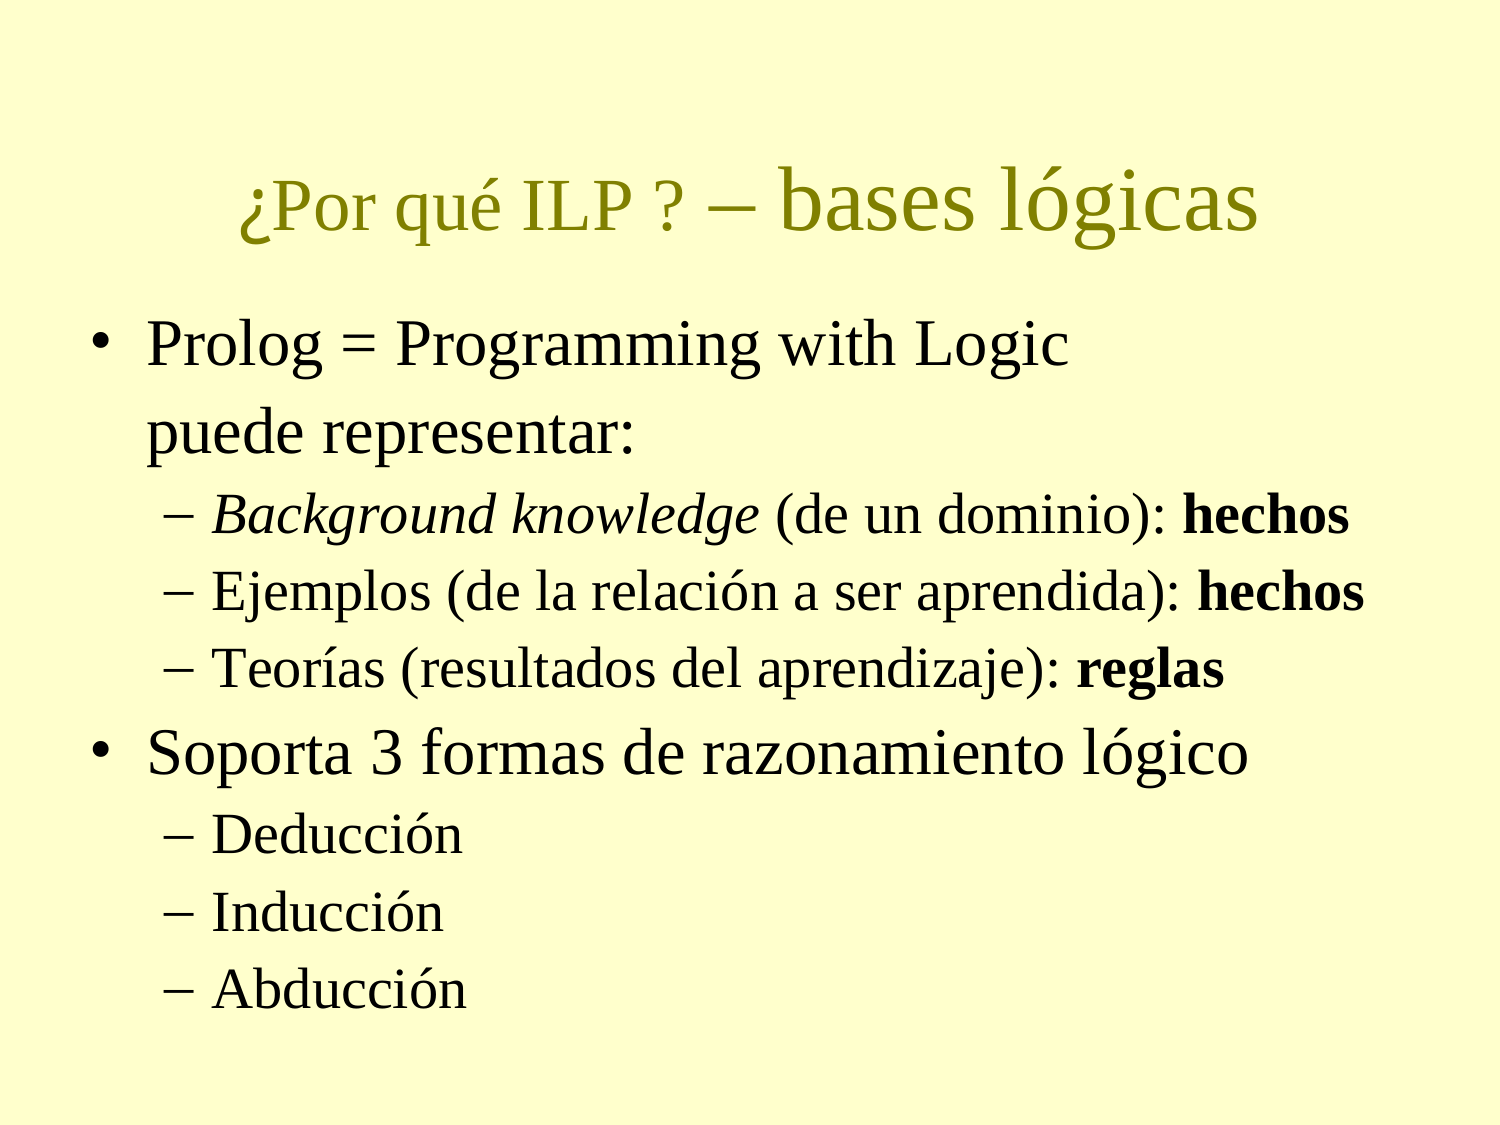

# ¿Por qué ILP ? – bases lógicas
Prolog = Programming with Logic
	puede representar:
Background knowledge (de un dominio): hechos
Ejemplos (de la relación a ser aprendida): hechos
Teorías (resultados del aprendizaje): reglas
Soporta 3 formas de razonamiento lógico
Deducción
Inducción
Abducción